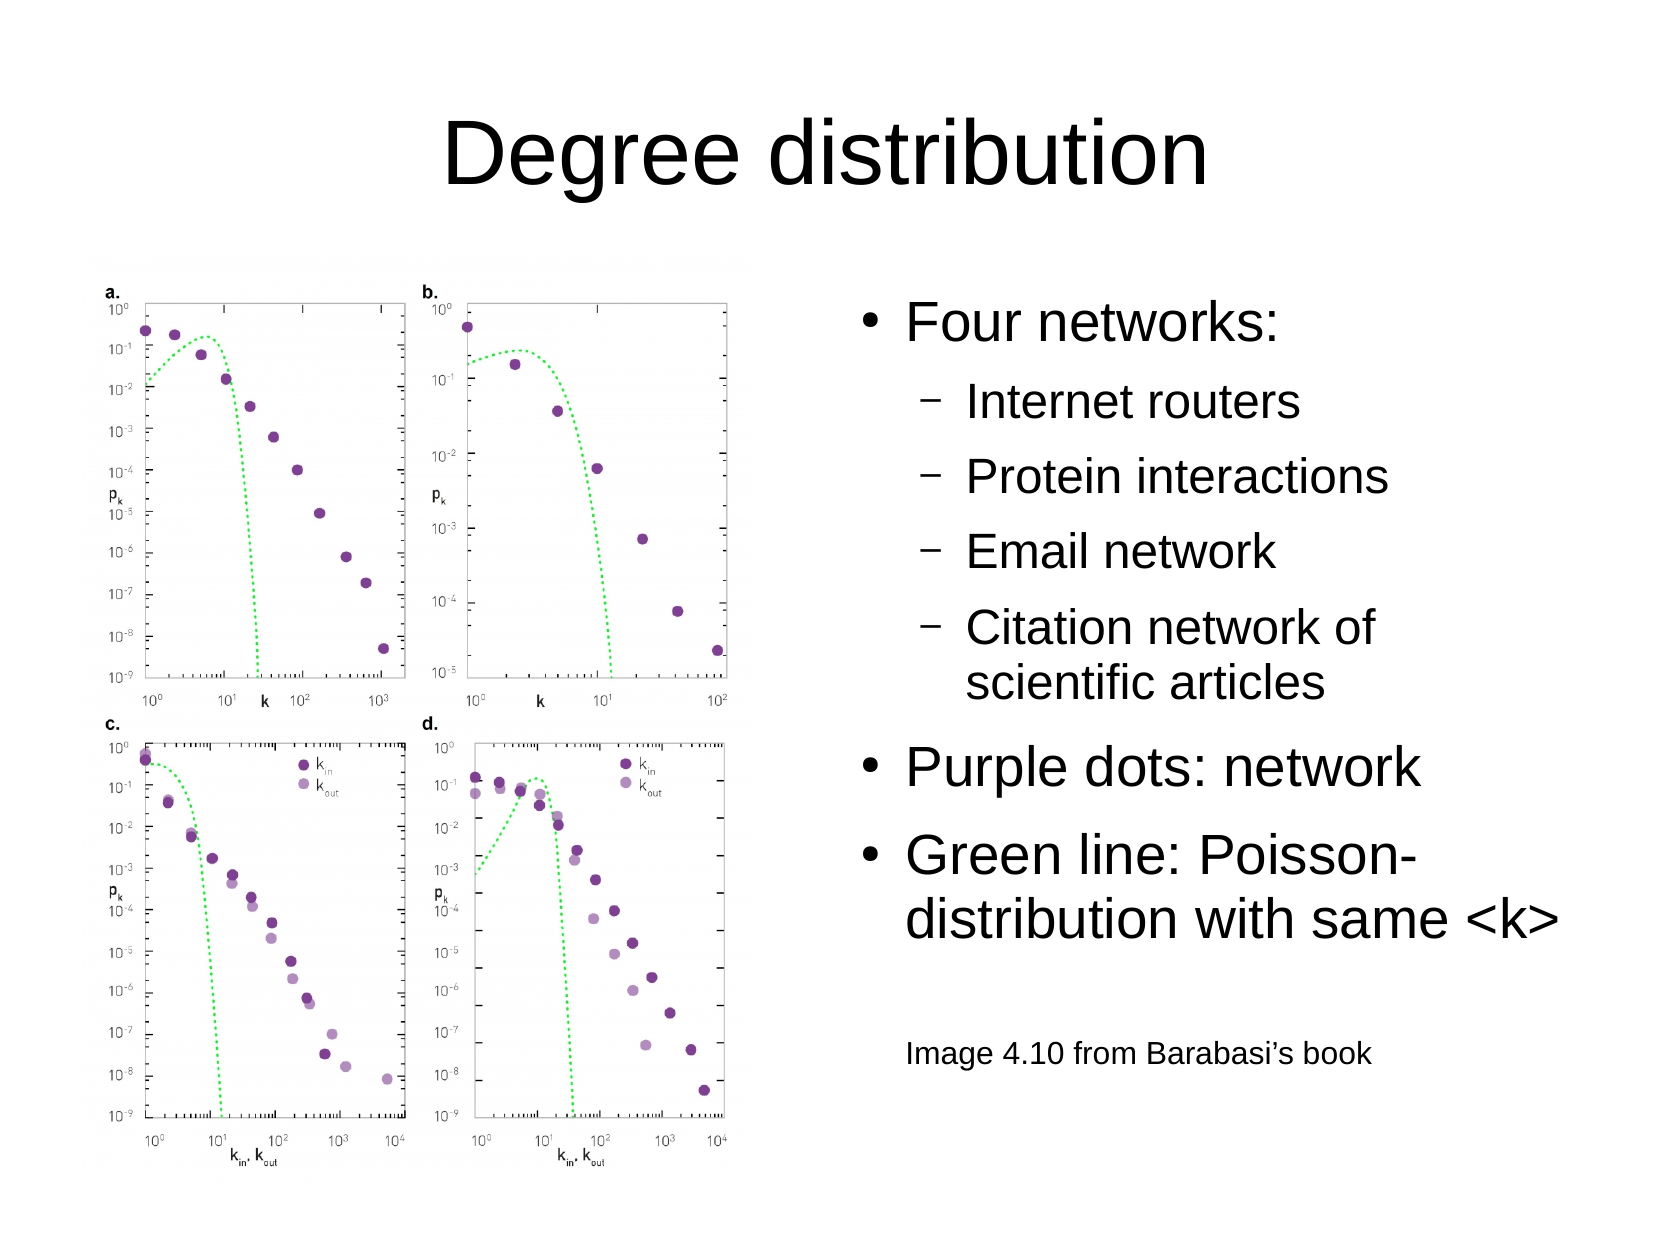

# Degree distribution
Four networks:
Internet routers
Protein interactions
Email network
Citation network of scientific articles
Purple dots: network
Green line: Poisson-distribution with same <k>
Image 4.10 from Barabasi’s book